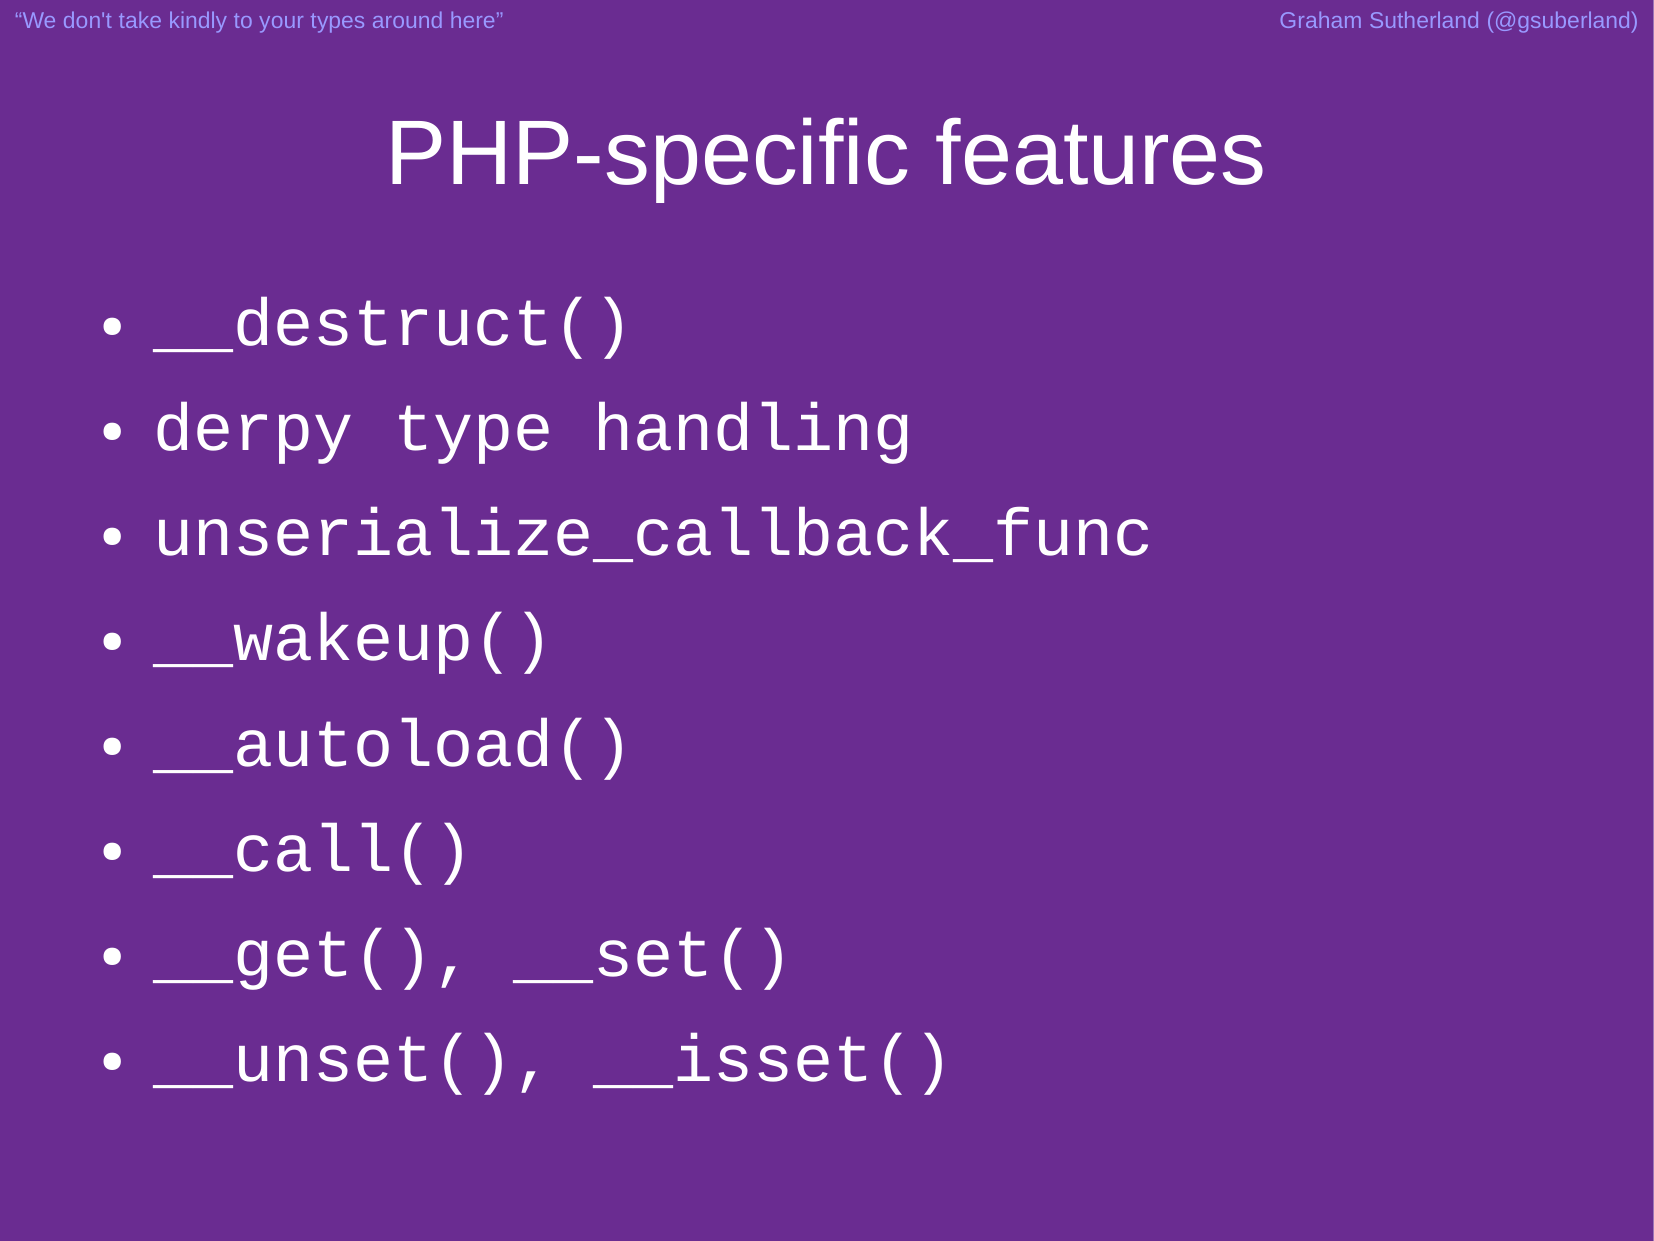

# PHP-specific features
__destruct()
derpy type handling
unserialize_callback_func
__wakeup()
__autoload()
__call()
__get(), __set()
__unset(), __isset()